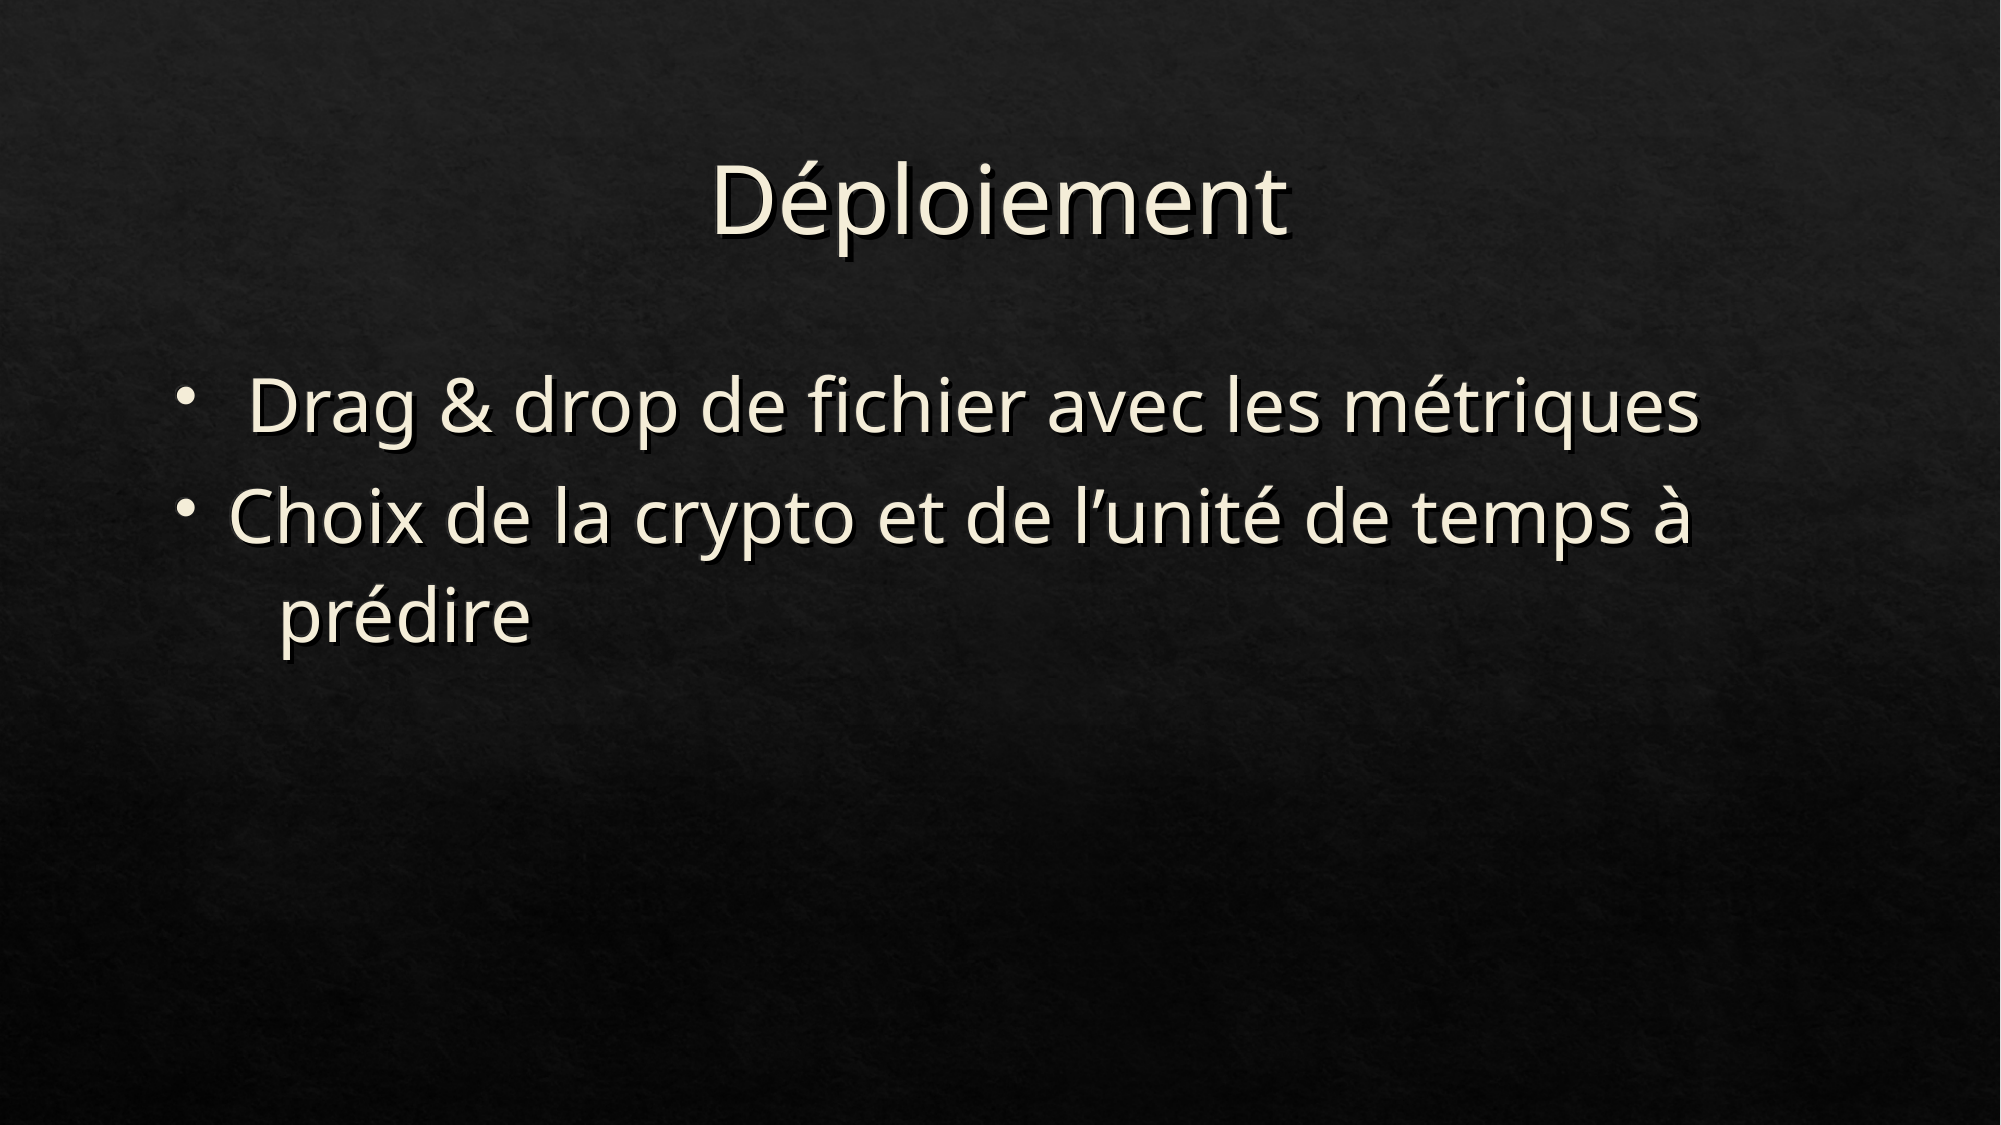

# Déploiement
 Drag & drop de fichier avec les métriques
Choix de la crypto et de l’unité de temps à prédire